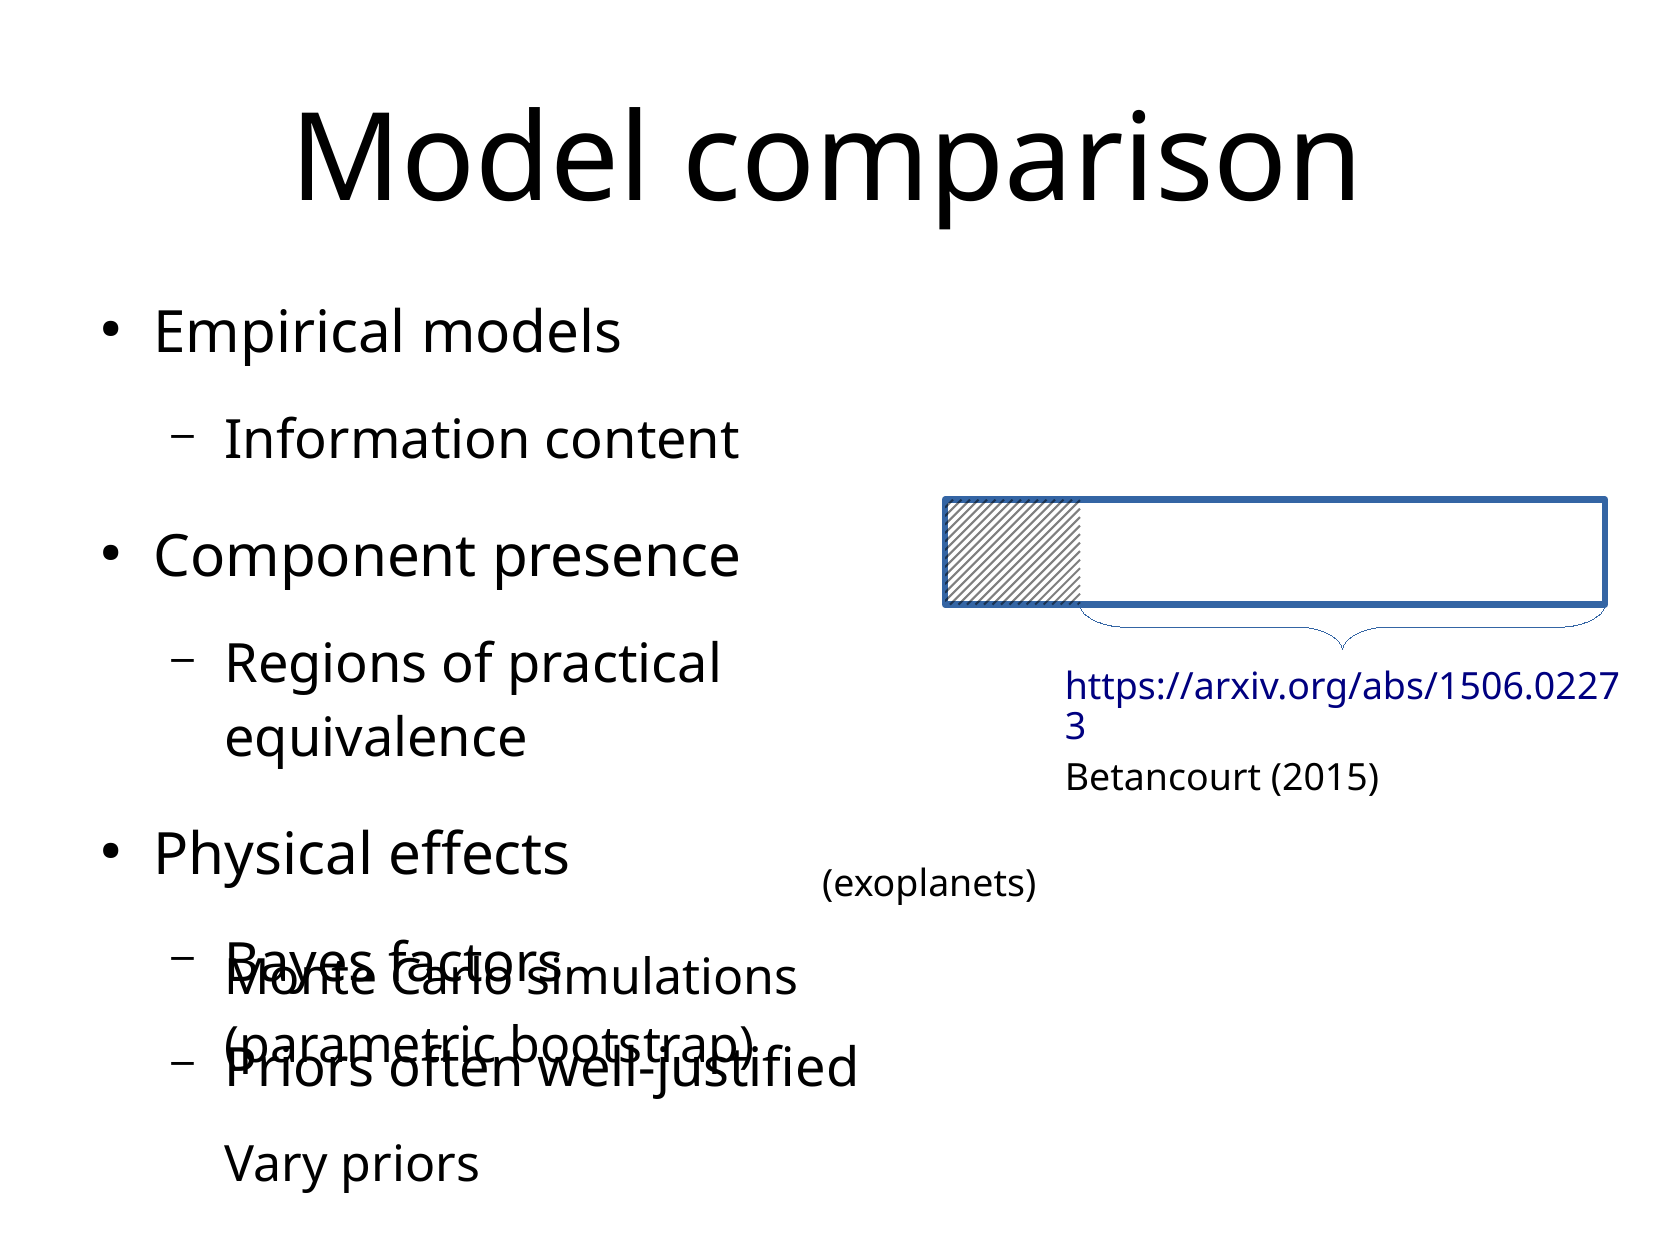

# Model comparison
Empirical models
Information content
Component presence
Regions of practical equivalence
Physical effects
Bayes factors
Priors often well-justified
https://arxiv.org/abs/1506.02273
Betancourt (2015)
(exoplanets)
Monte Carlo simulations
(parametric bootstrap)
Vary priors
Zwicky’s morphological analysis + Bayesian inference